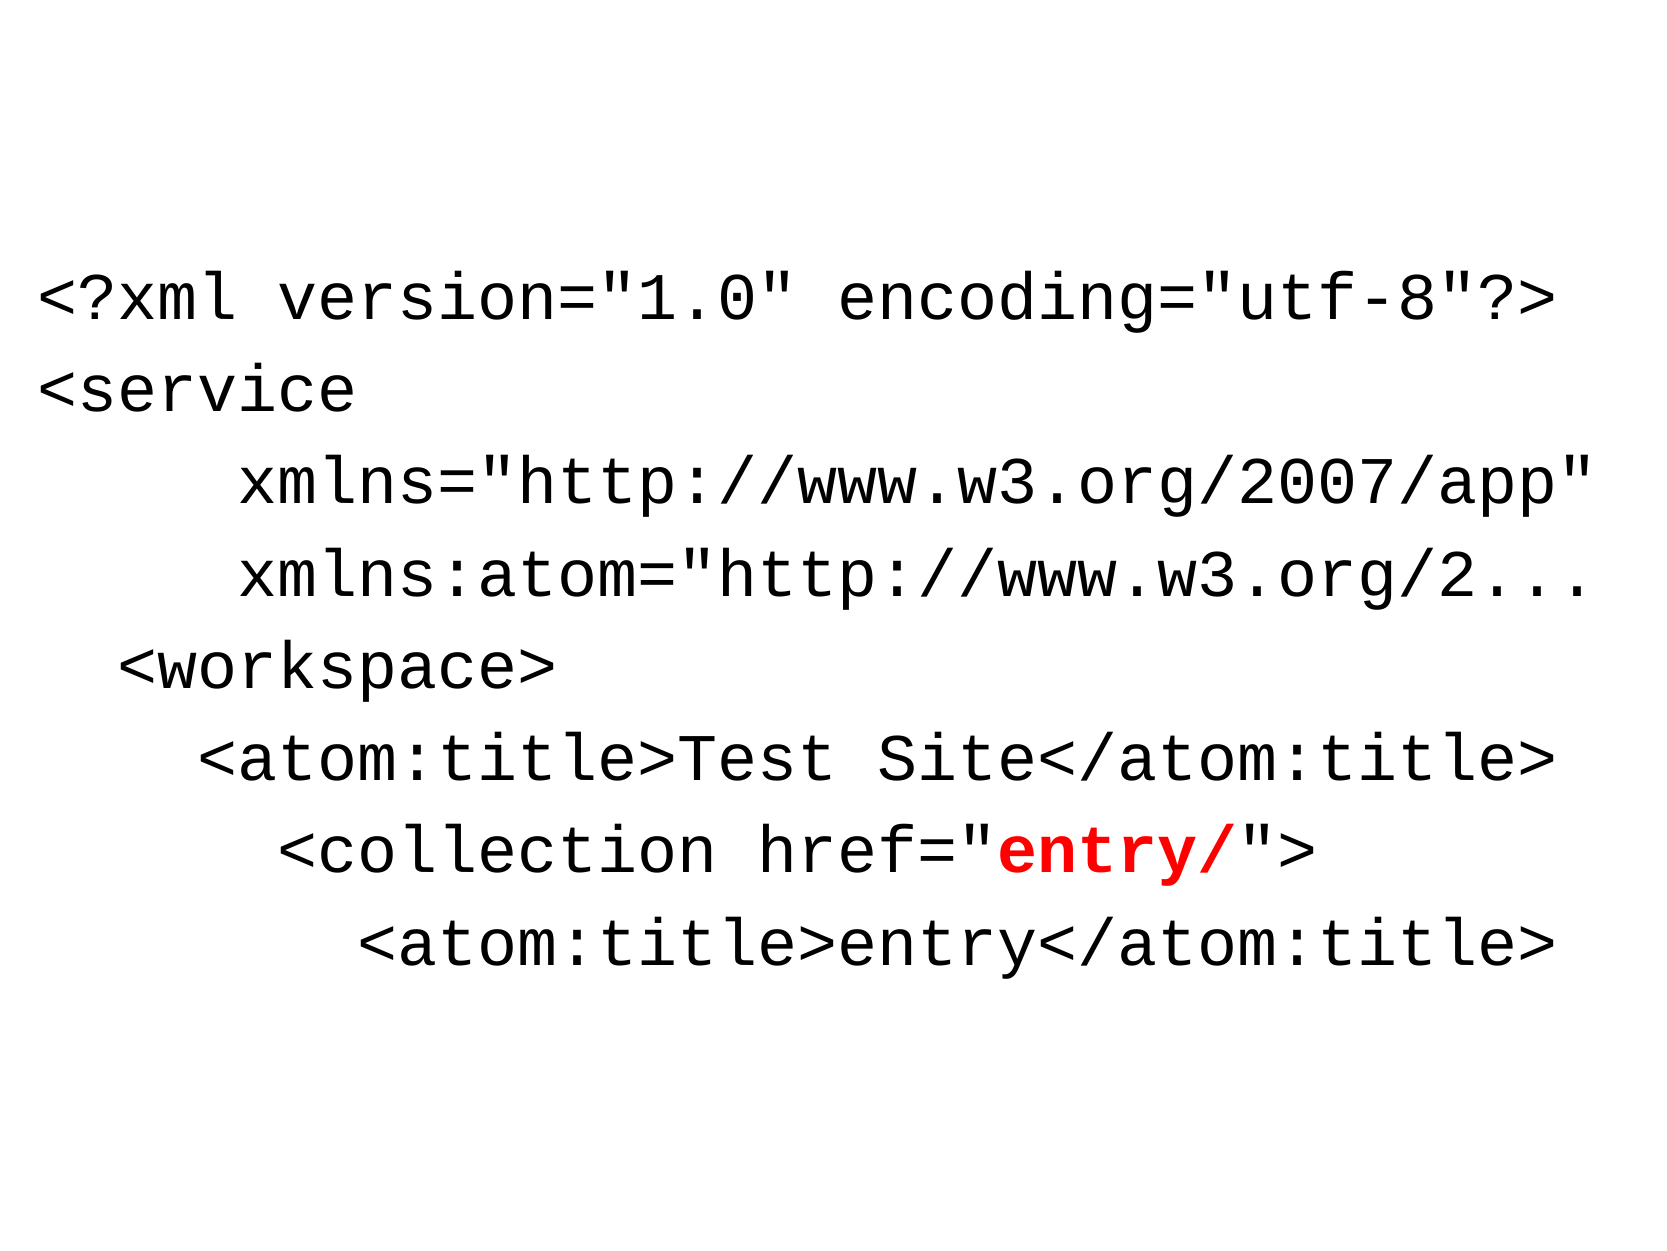

# <?xml version="1.0" encoding="utf-8"?>
<service
 xmlns="http://www.w3.org/2007/app"
 xmlns:atom="http://www.w3.org/2...
 <workspace>
 <atom:title>Test Site</atom:title>
 <collection href="entry/">
 <atom:title>entry</atom:title>